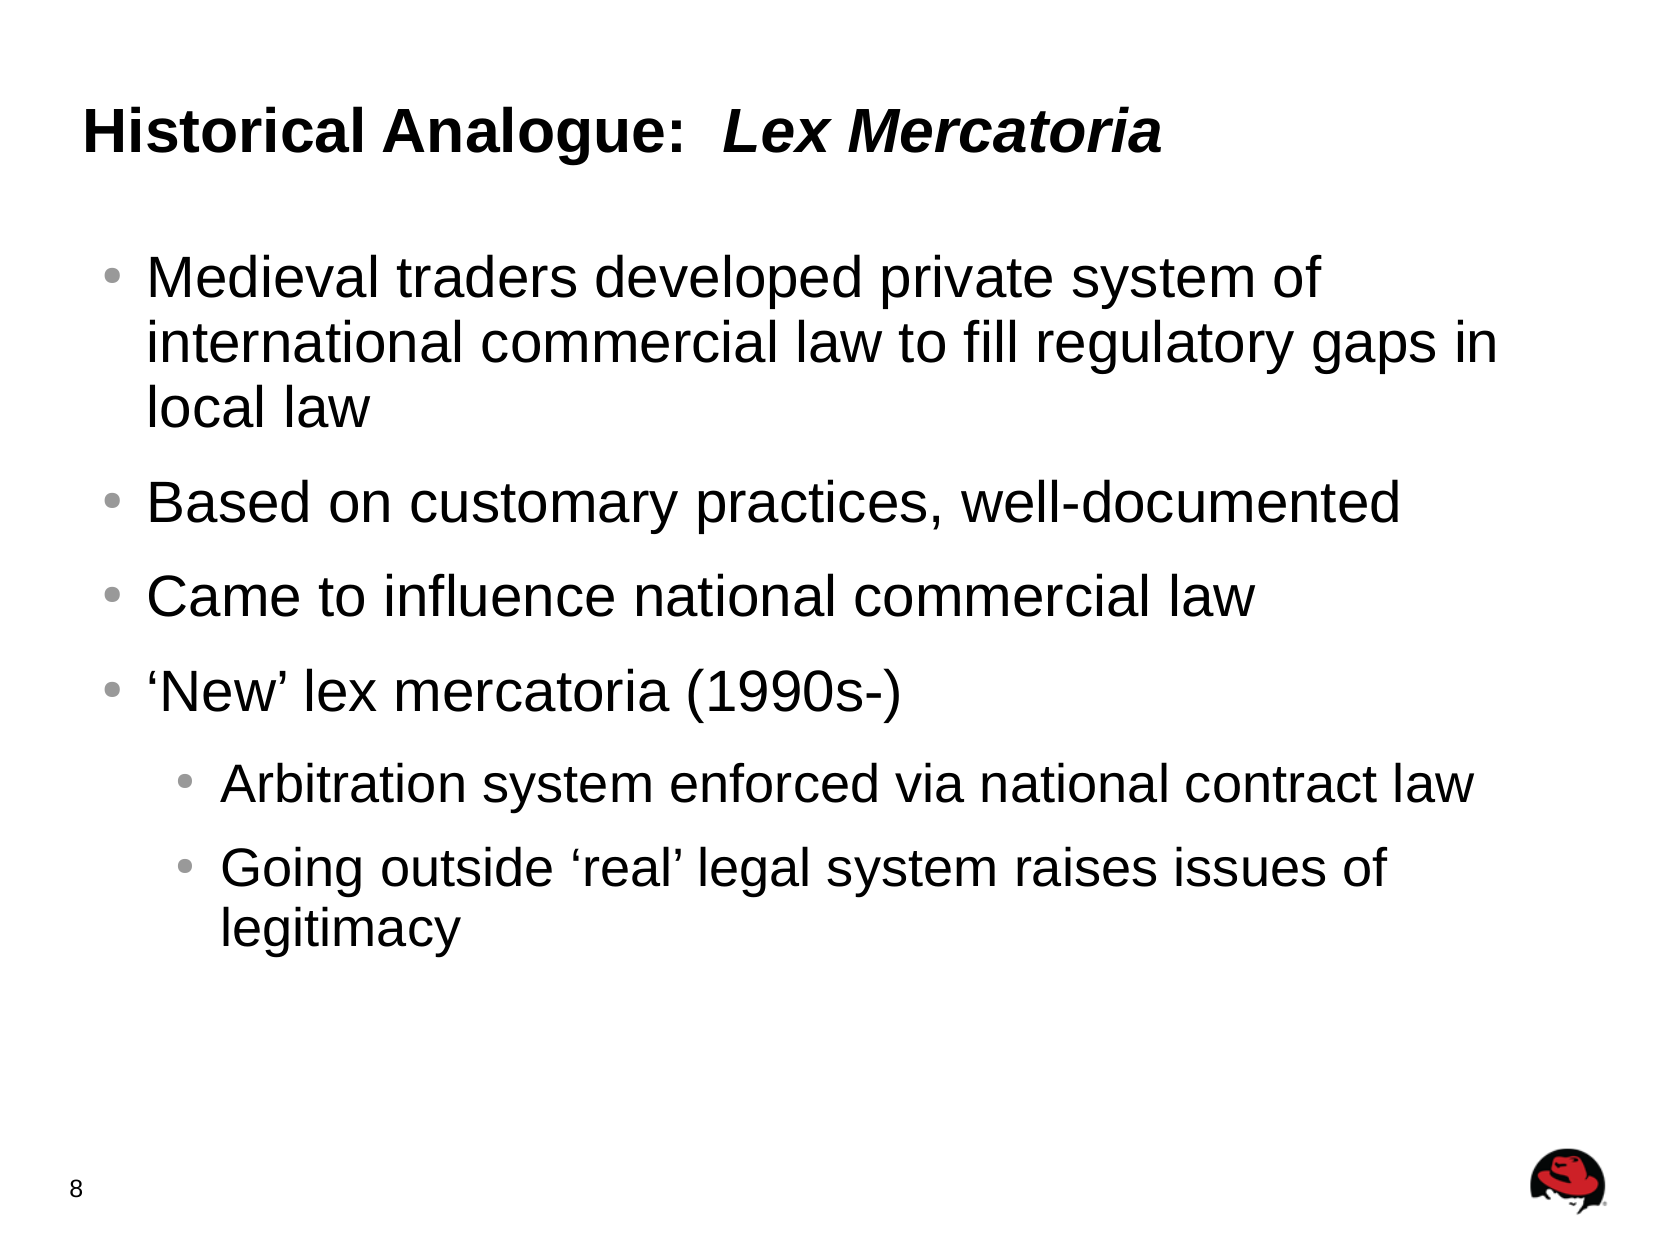

# Historical Analogue: Lex Mercatoria
Medieval traders developed private system of international commercial law to fill regulatory gaps in local law
Based on customary practices, well-documented
Came to influence national commercial law
‘New’ lex mercatoria (1990s-)
Arbitration system enforced via national contract law
Going outside ‘real’ legal system raises issues of legitimacy